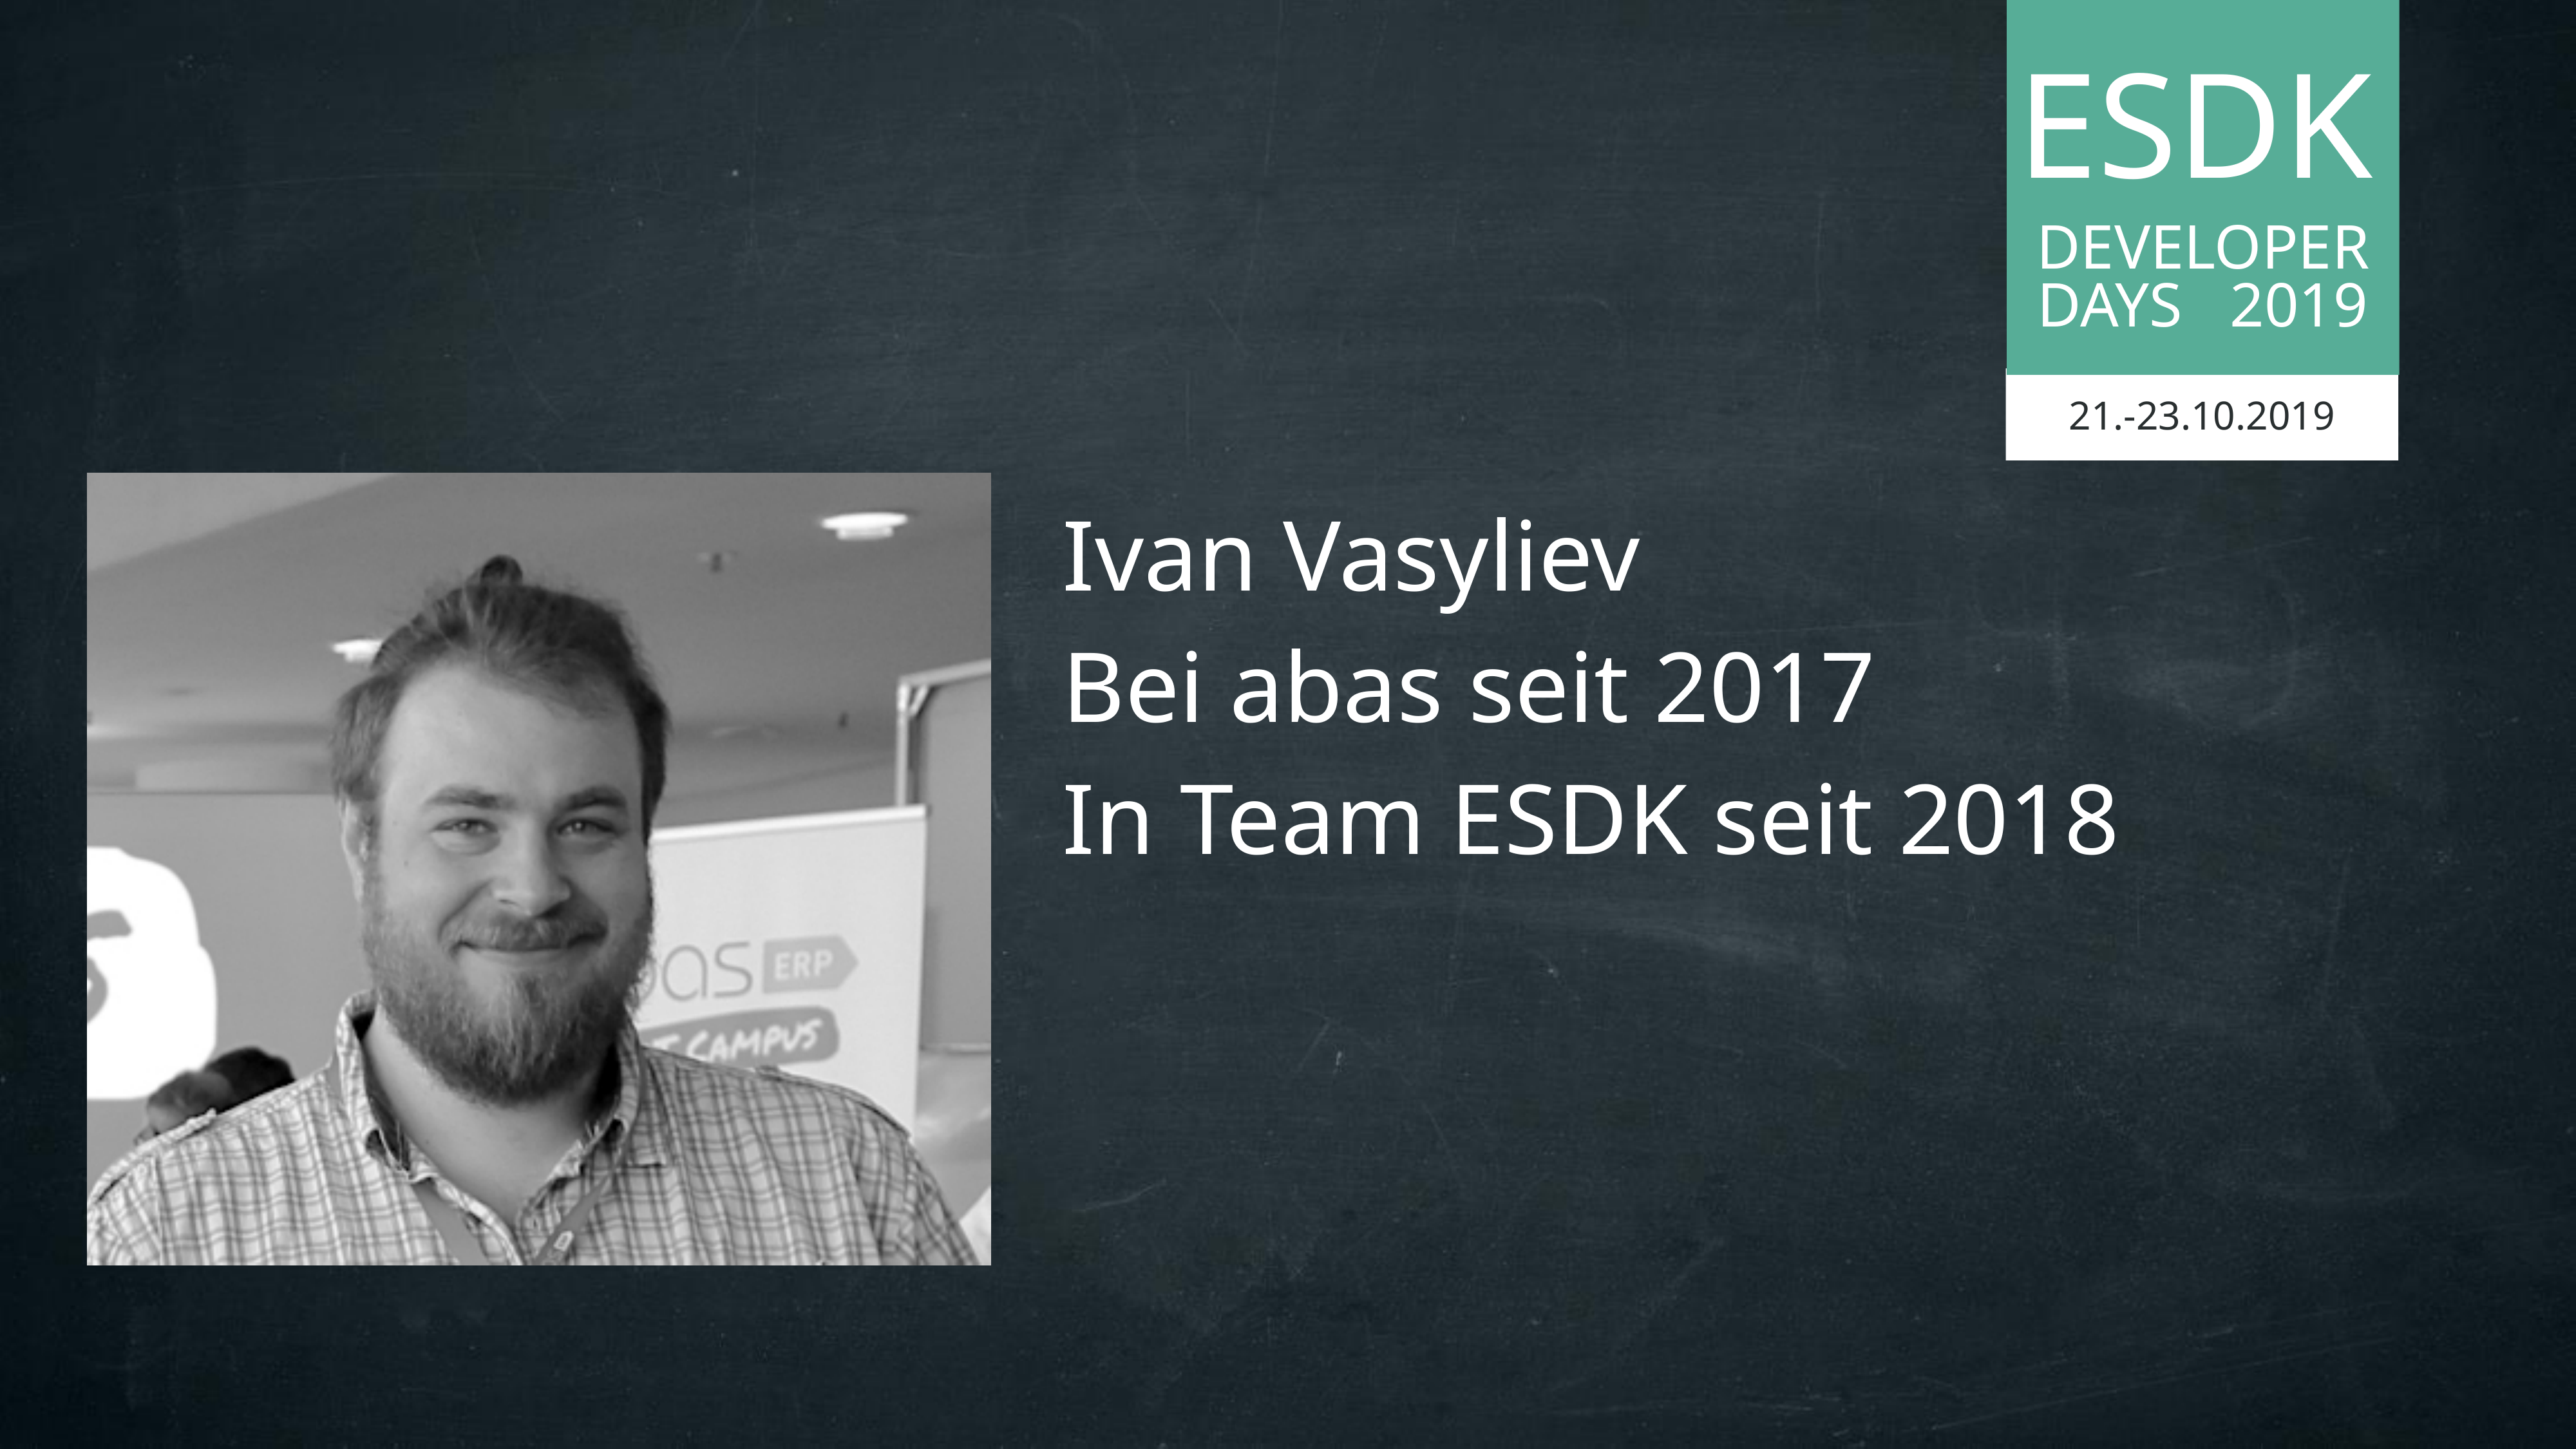

Ivan Vasyliev
Bei abas seit 2017
In Team ESDK seit 2018